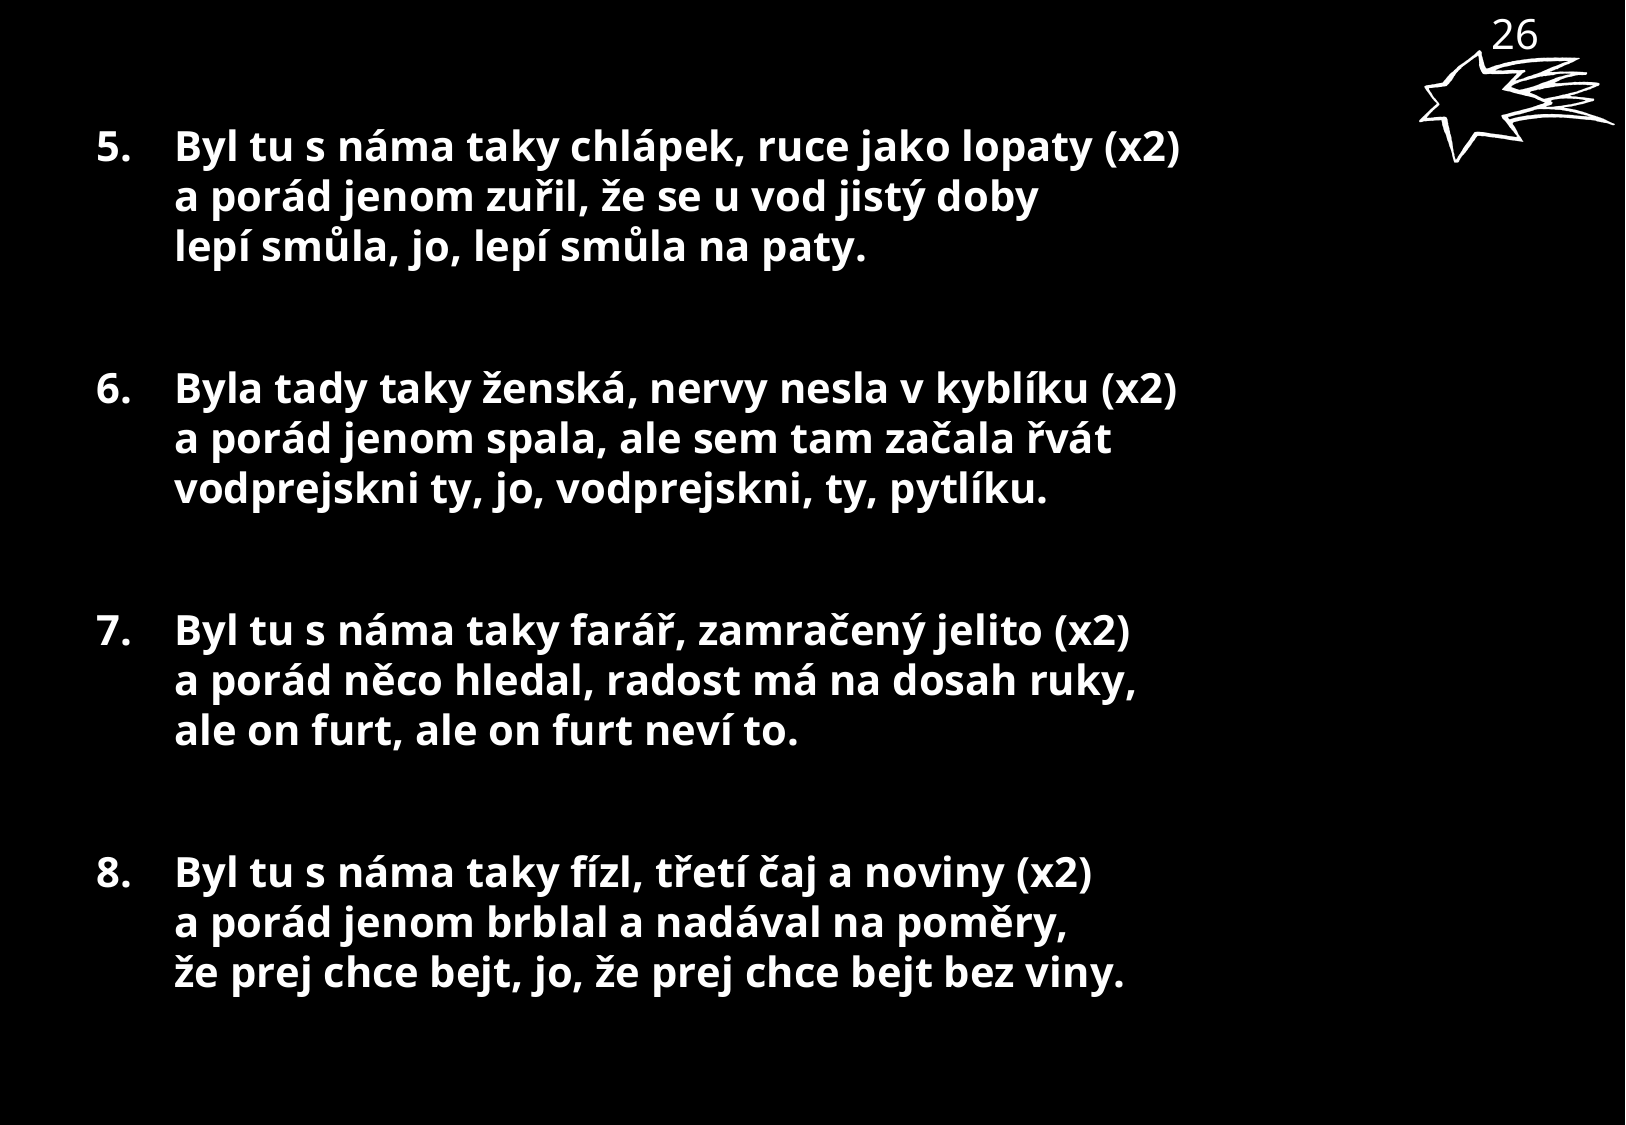

26
# 5. 	Byl tu s náma taky chlápek, ruce jako lopaty (x2) a porád jenom zuřil, že se u vod jistý doby lepí smůla, jo, lepí smůla na paty.
6. 	Byla tady taky ženská, nervy nesla v kyblíku (x2)
a porád jenom spala, ale sem tam začala řvát
vodprejskni ty, jo, vodprejskni, ty, pytlíku.
7. 	Byl tu s náma taky farář, zamračený jelito (x2)
a porád něco hledal, radost má na dosah ruky,
ale on furt, ale on furt neví to.
8. 	Byl tu s náma taky fízl, třetí čaj a noviny (x2)
a porád jenom brblal a nadával na poměry,
že prej chce bejt, jo, že prej chce bejt bez viny.